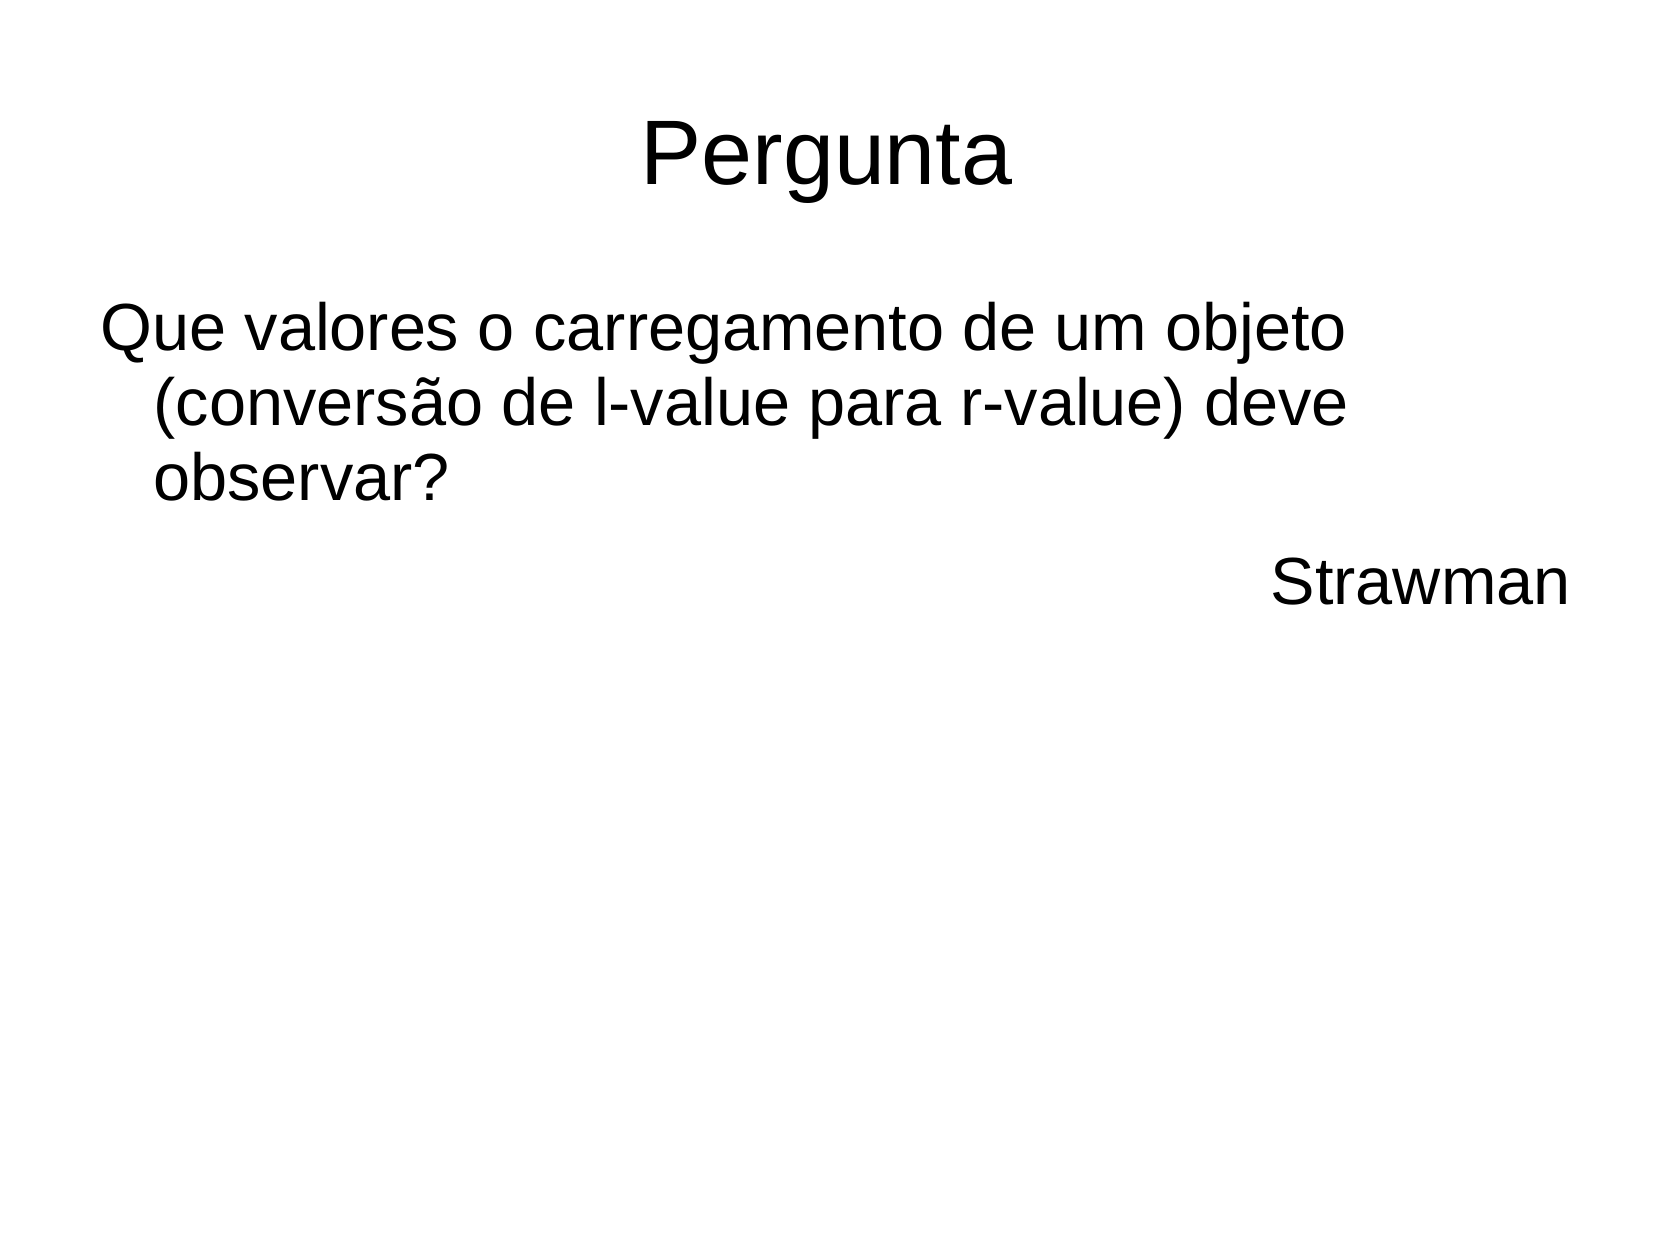

# Pergunta
Que valores o carregamento de um objeto (conversão de l-value para r-value) deve observar?
Strawman